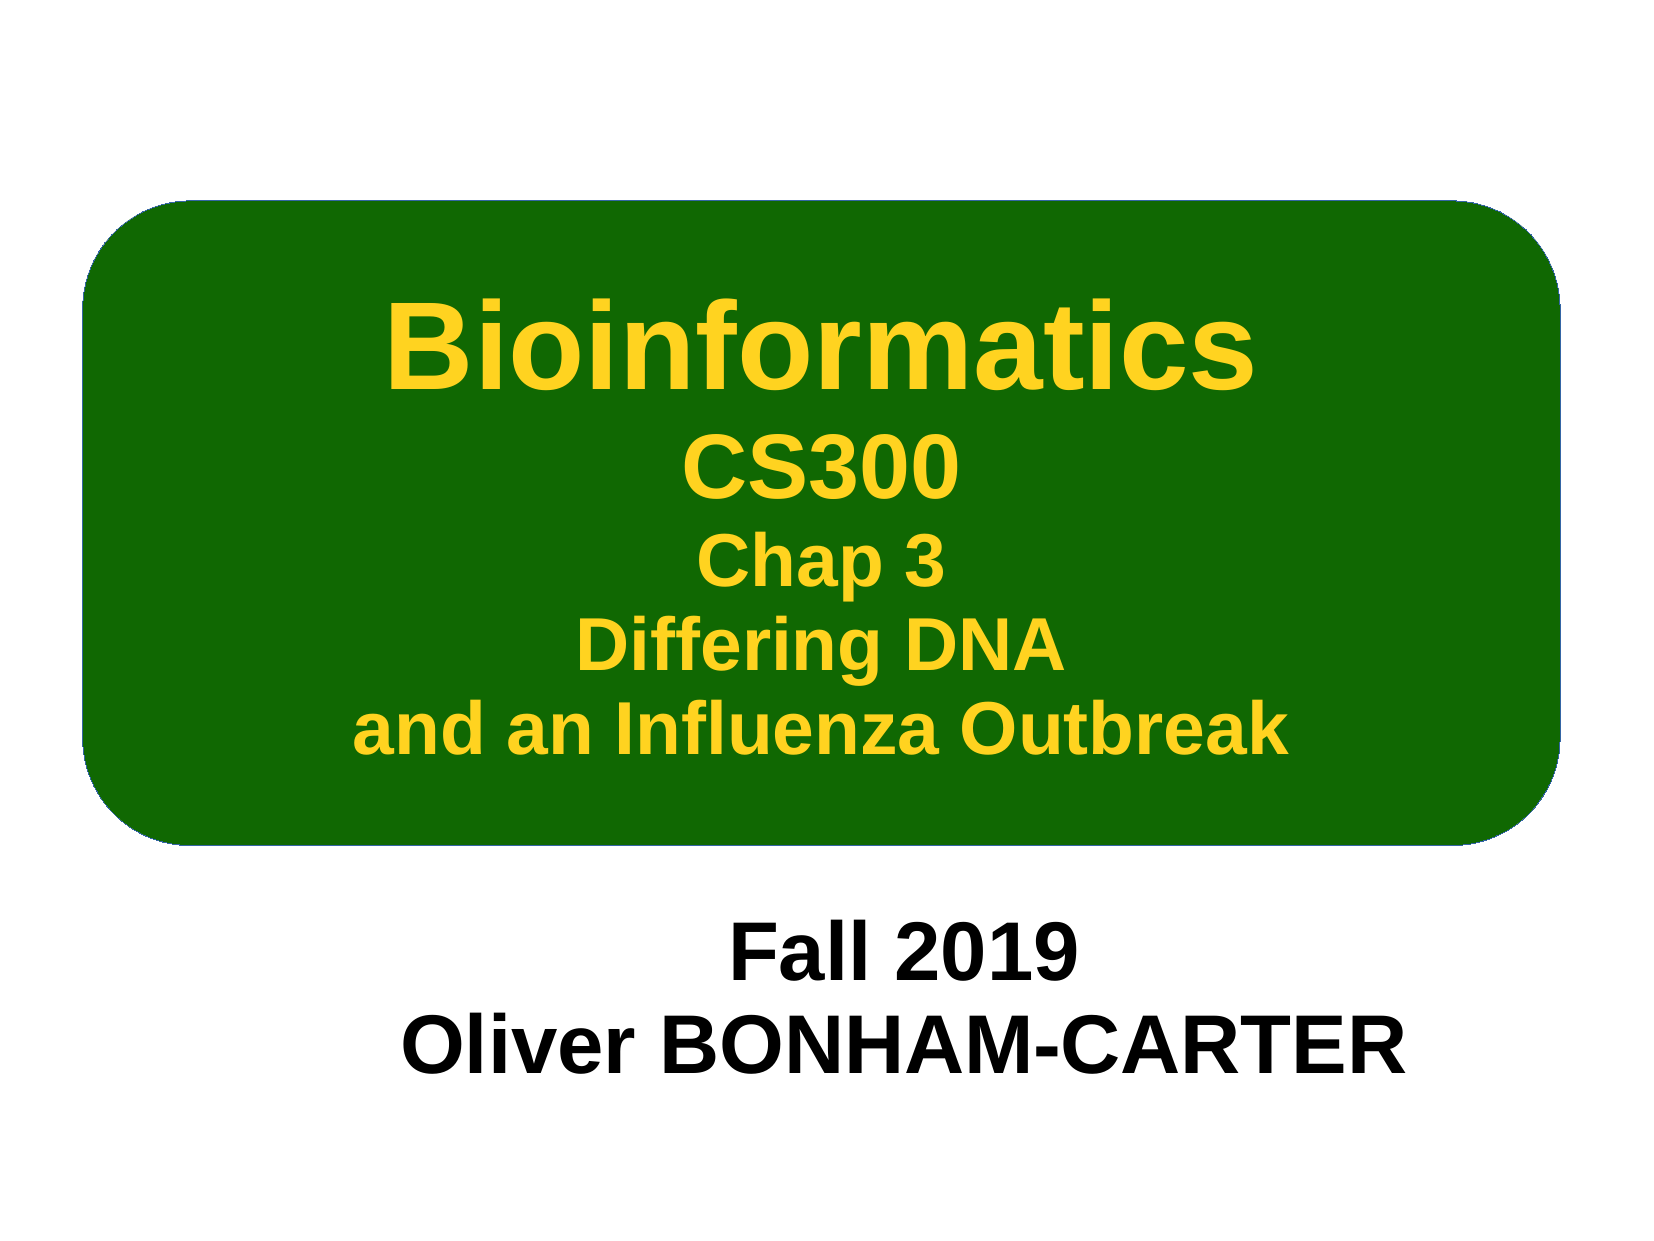

Bioinformatics
CS300
Chap 3
Differing DNA
and an Influenza Outbreak
Fall 2019
Oliver BONHAM-CARTER